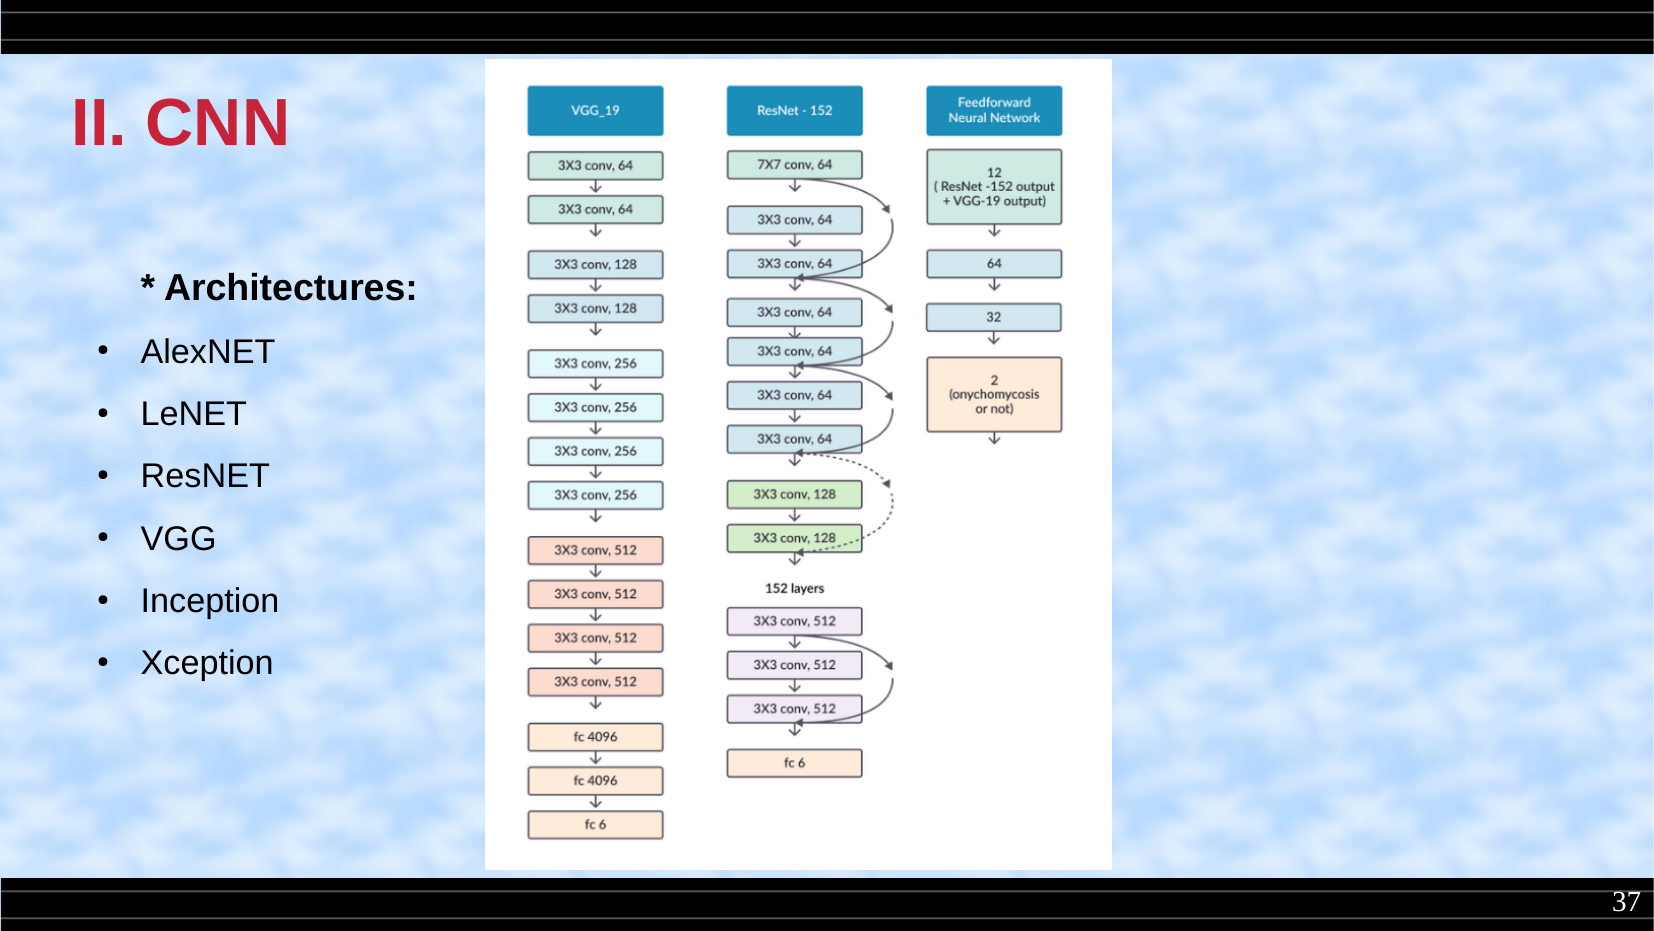

# II. CNN
* Architectures:
AlexNET
LeNET
ResNET
VGG
Inception
Xception